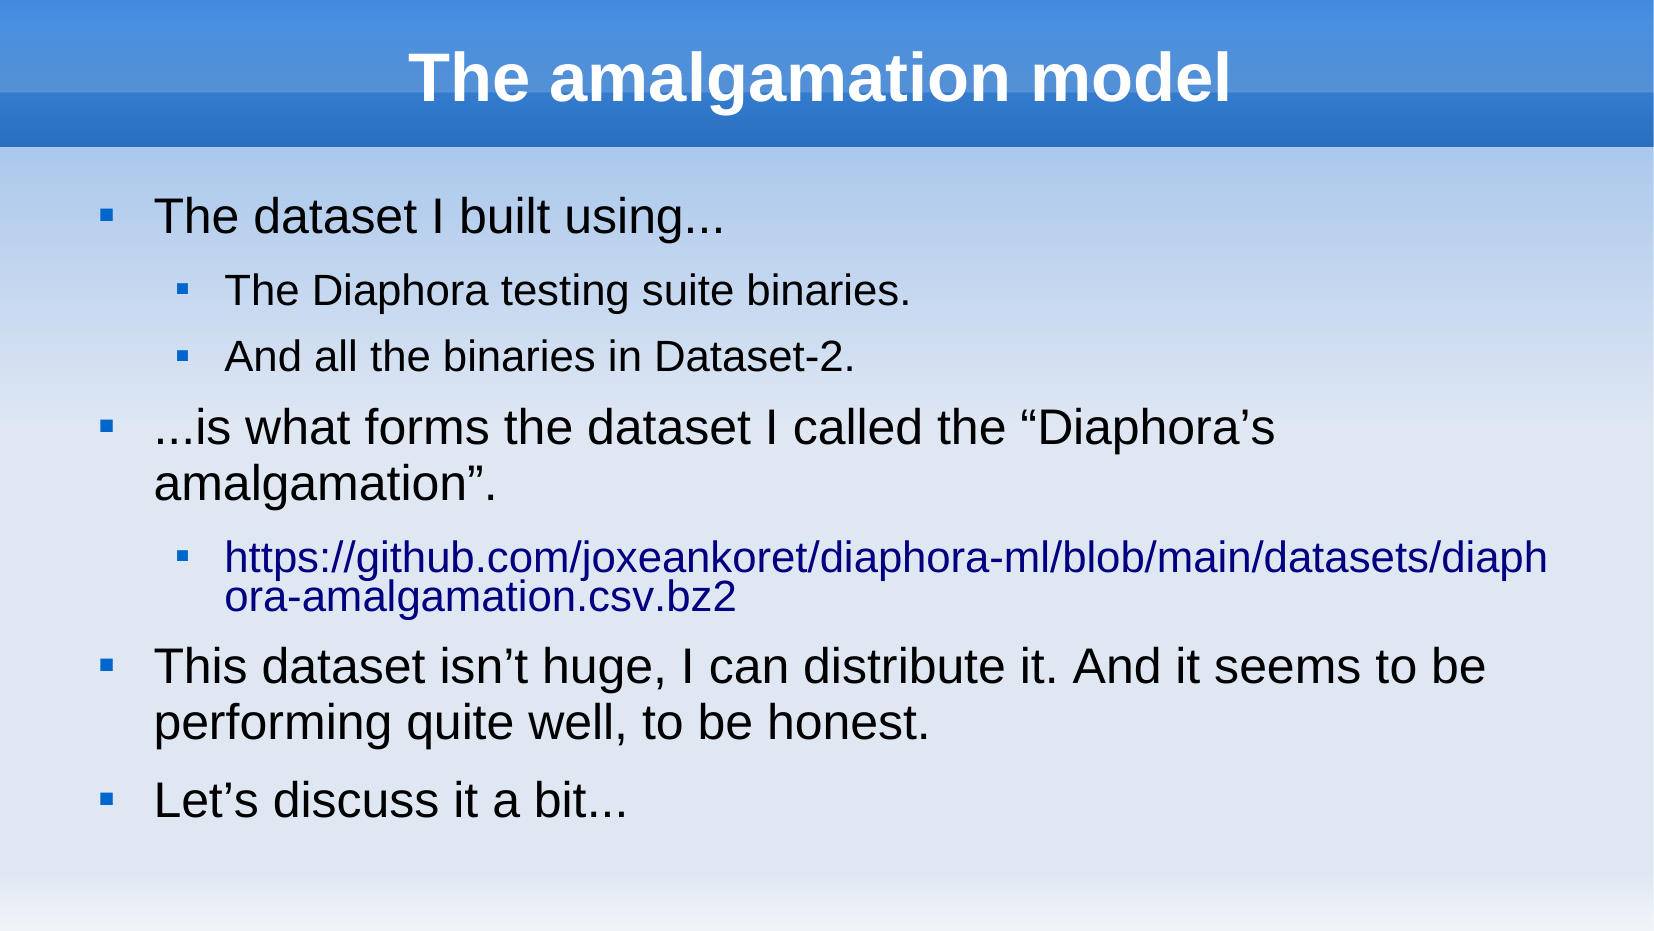

# The amalgamation model
The dataset I built using...
The Diaphora testing suite binaries.
And all the binaries in Dataset-2.
...is what forms the dataset I called the “Diaphora’s amalgamation”.
https://github.com/joxeankoret/diaphora-ml/blob/main/datasets/diaphora-amalgamation.csv.bz2
This dataset isn’t huge, I can distribute it. And it seems to be performing quite well, to be honest.
Let’s discuss it a bit...